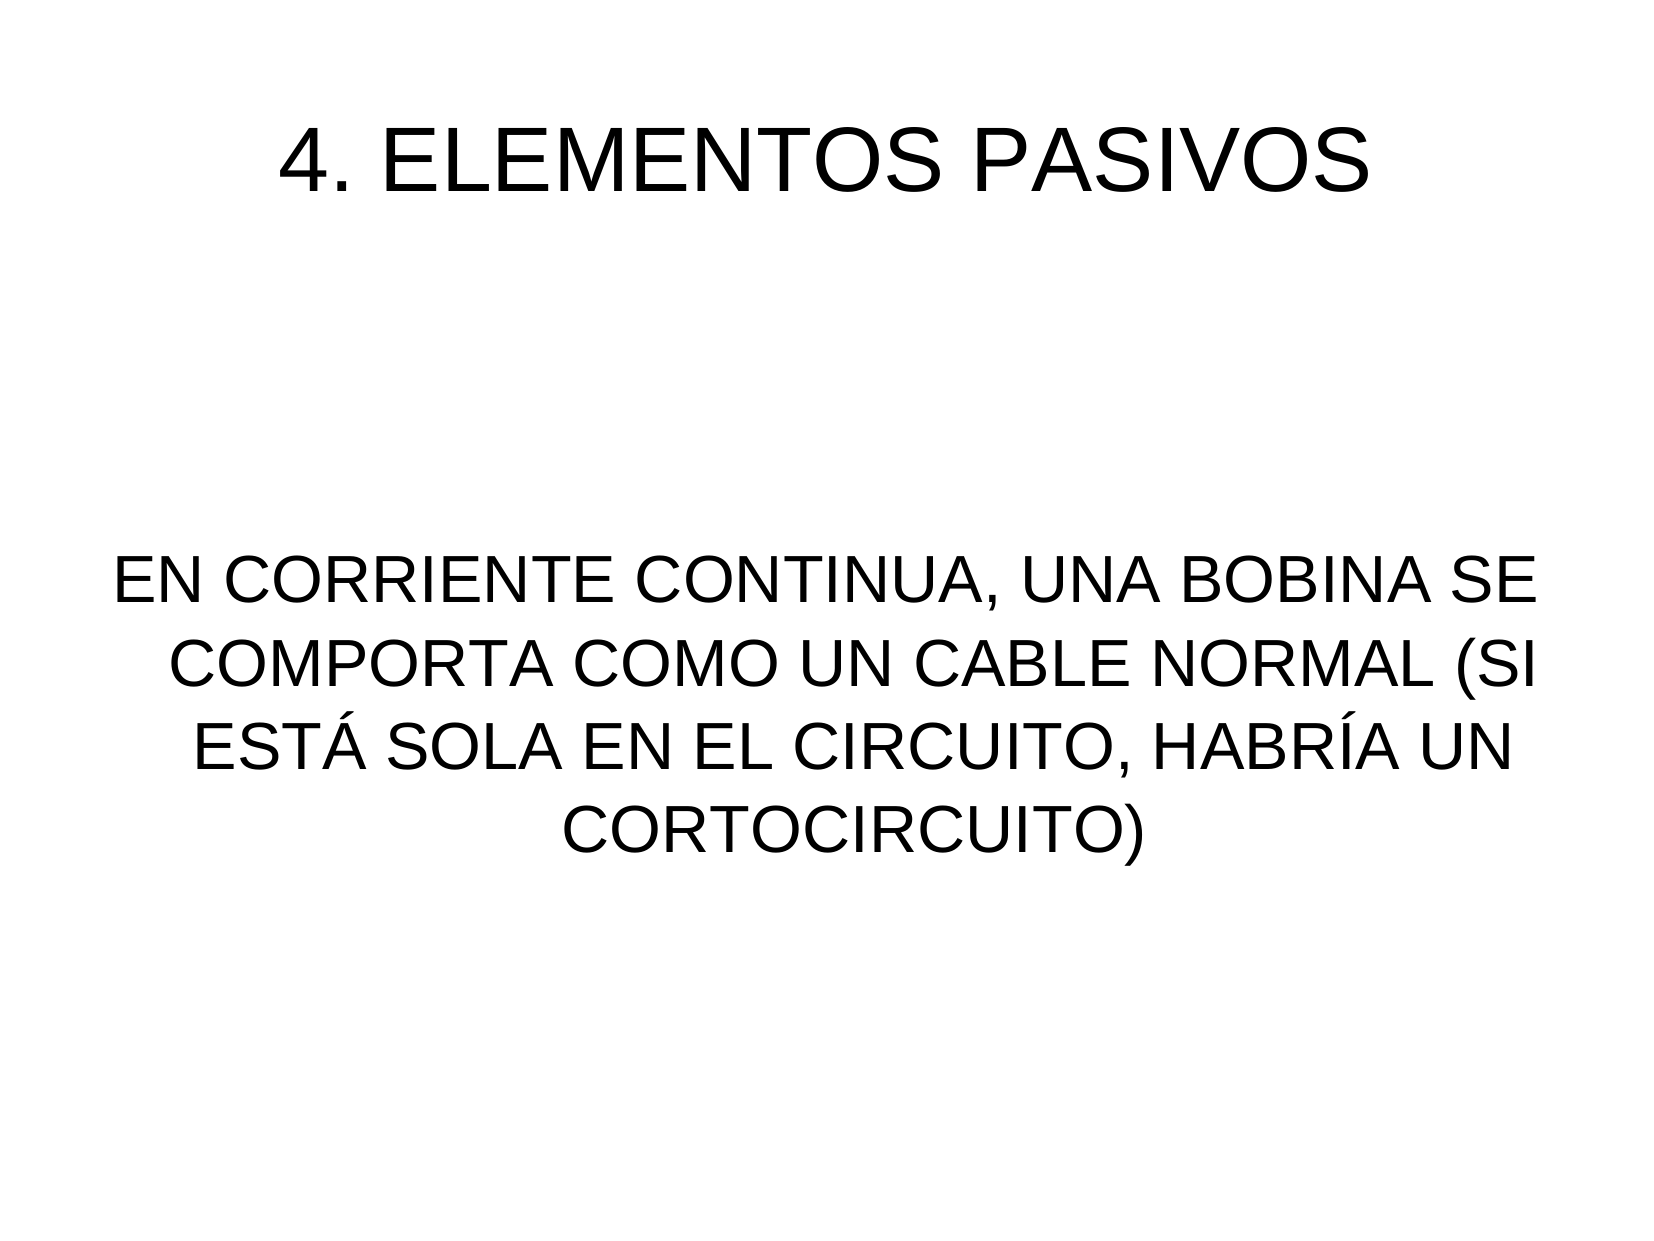

# 4. ELEMENTOS PASIVOS
EN CORRIENTE CONTINUA, UNA BOBINA SE COMPORTA COMO UN CABLE NORMAL (SI ESTÁ SOLA EN EL CIRCUITO, HABRÍA UN CORTOCIRCUITO)